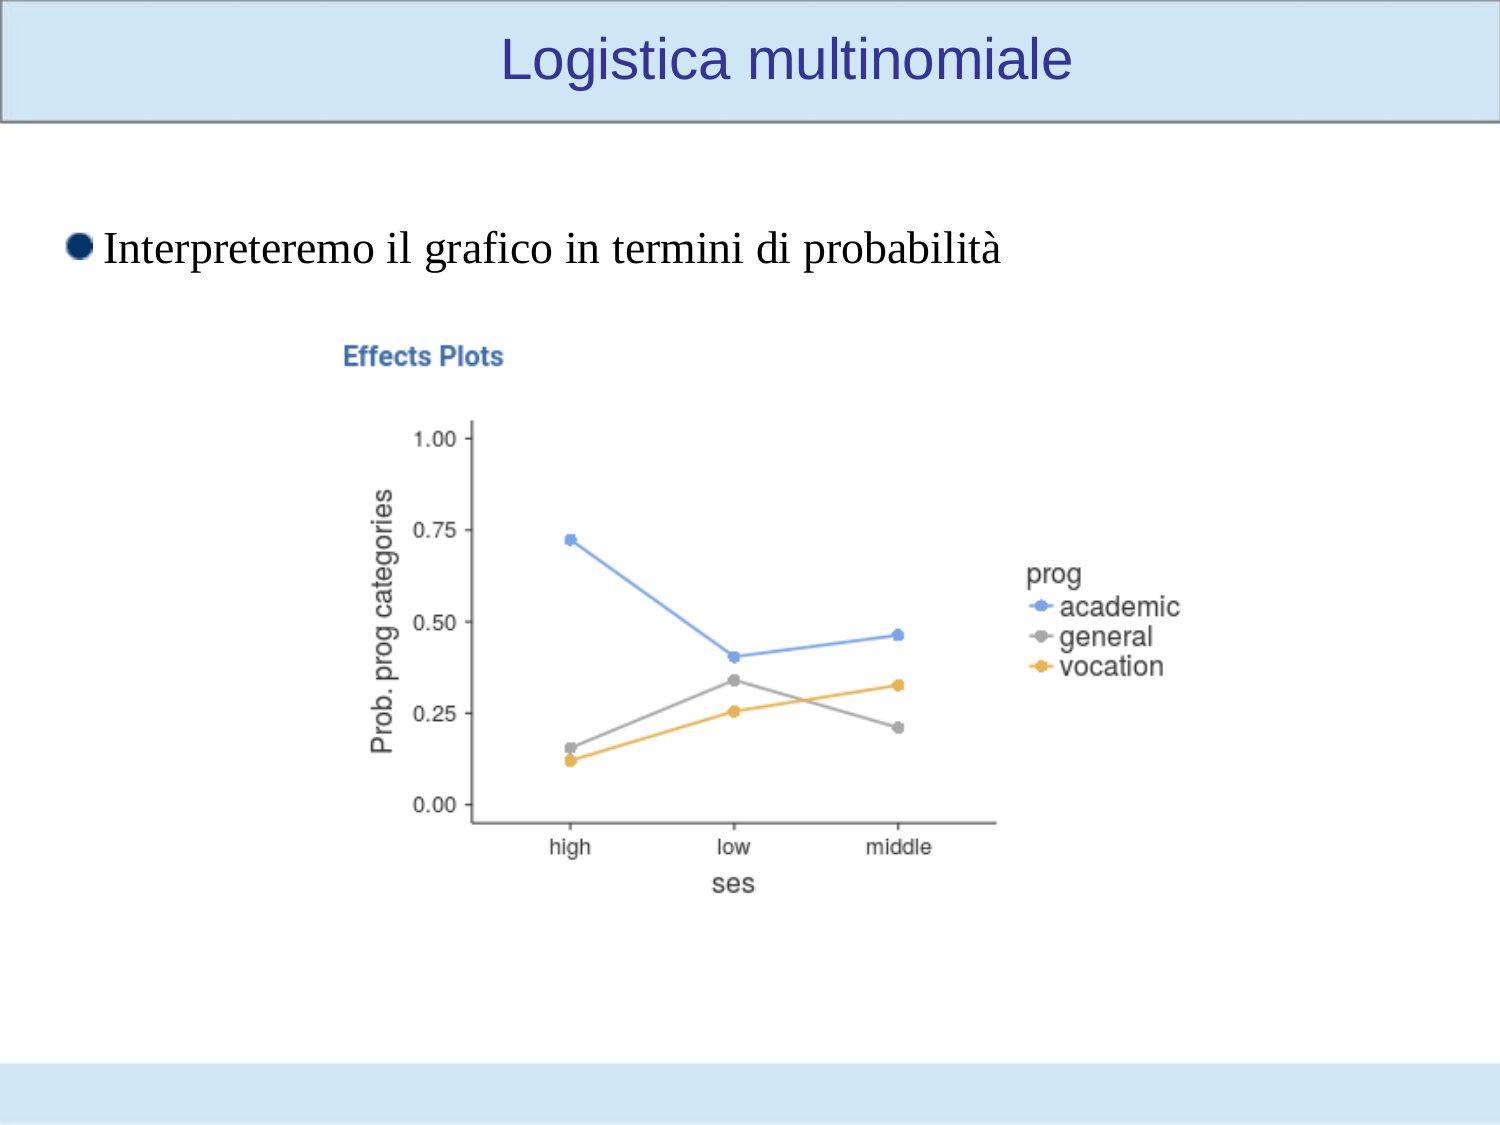

# Logistica multinomiale
 Interpreteremo il grafico in termini di probabilità